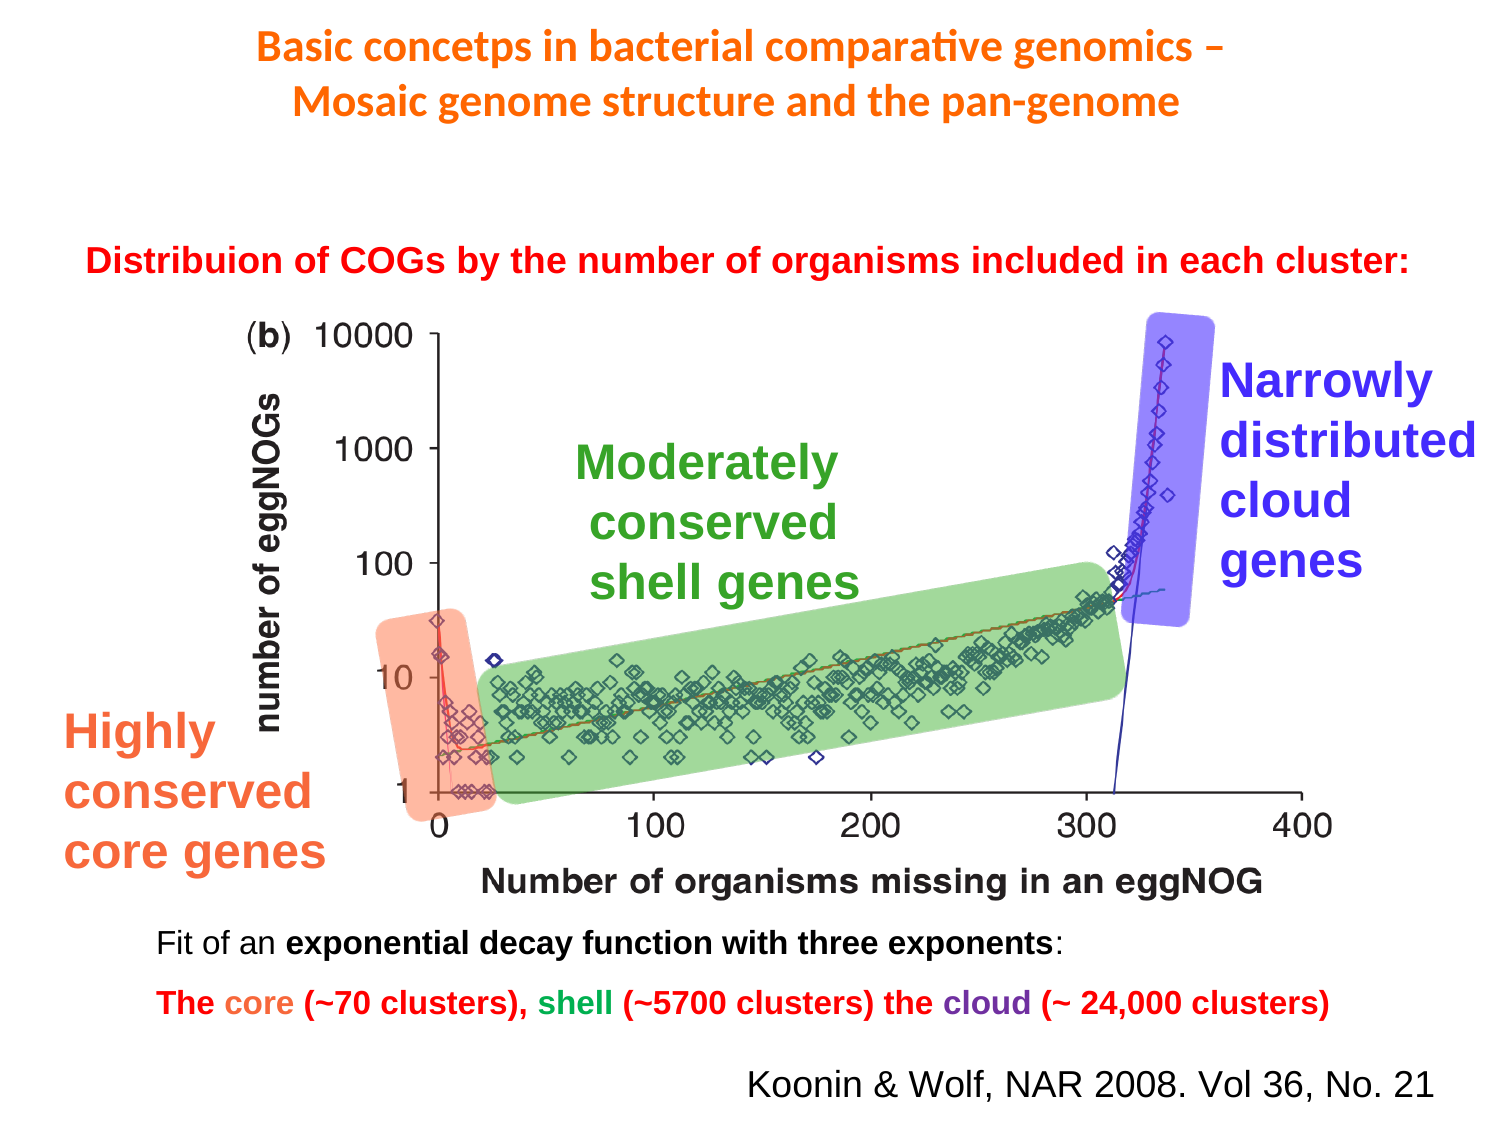

Basic concetps in bacterial comparative genomics –
Mosaic genome structure and the pan-genome
Distribuion of COGs by the number of organisms included in each cluster:
Narrowly
distributed
cloud
genes
Moderately
 conserved
 shell genes
Highly
conserved
core genes
Fit of an exponential decay function with three exponents:
The core (~70 clusters), shell (~5700 clusters) the cloud (~ 24,000 clusters)
Koonin & Wolf, NAR 2008. Vol 36, No. 21